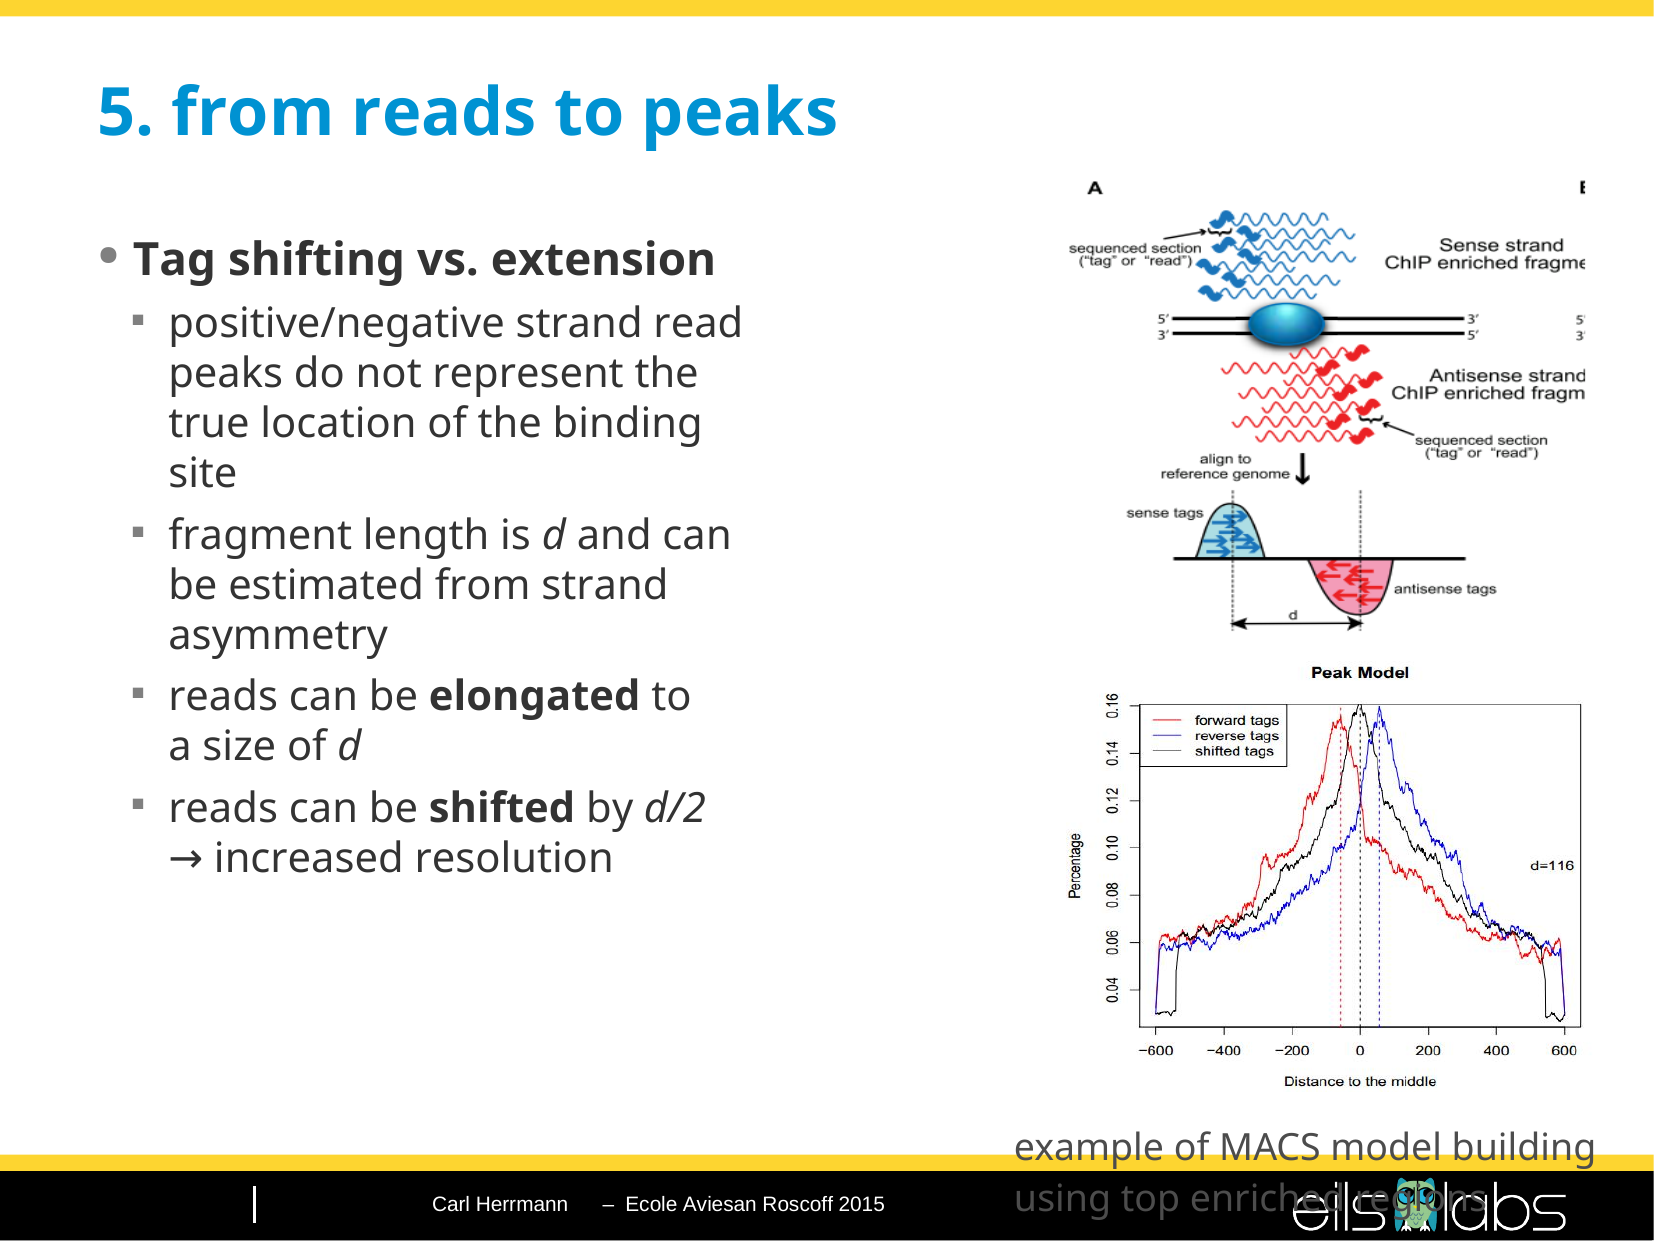

# 5. from reads to peaks
Tag shifting vs. extension
positive/negative strand read peaks do not represent the true location of the binding site
fragment length is d and can be estimated from strand asymmetry
reads can be elongated to
a size of d
reads can be shifted by d/2
→ increased resolution
example of MACS model building
using top enriched regions